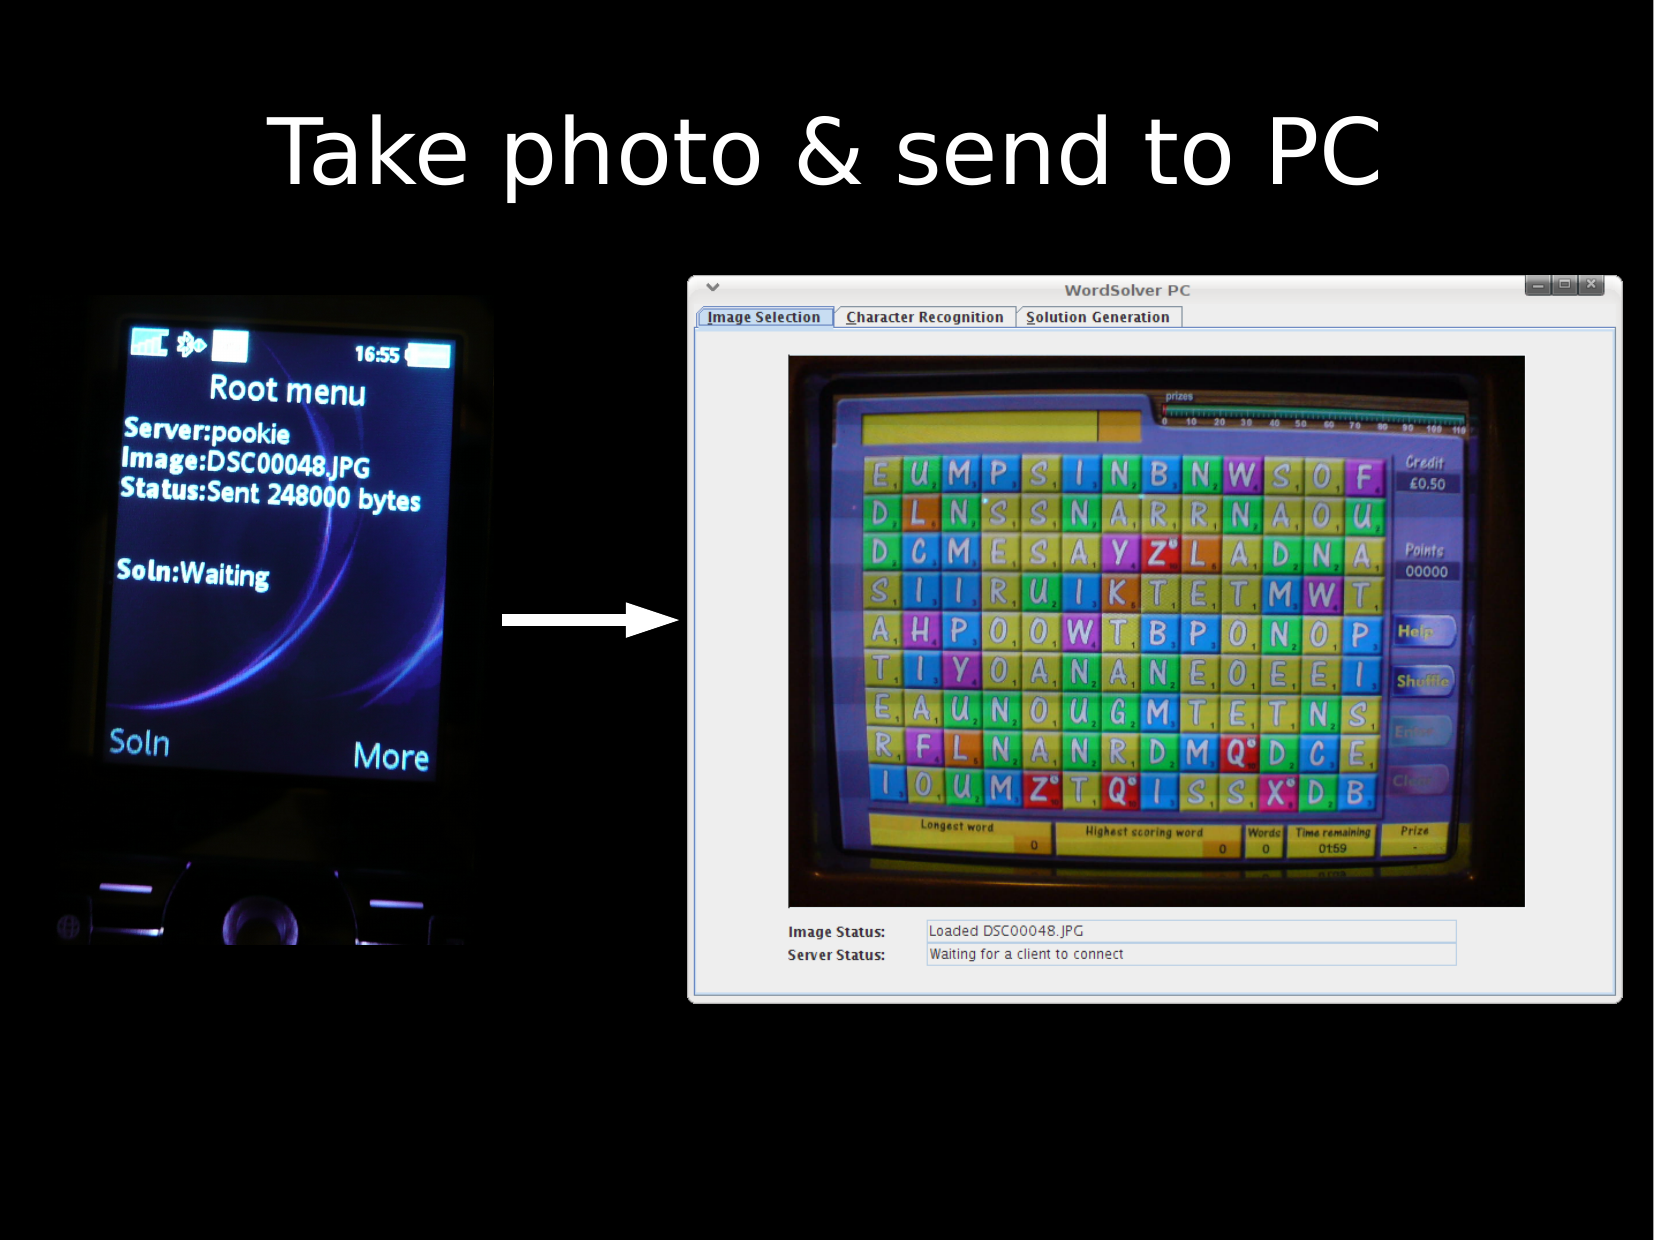

# Take photo & send to PC